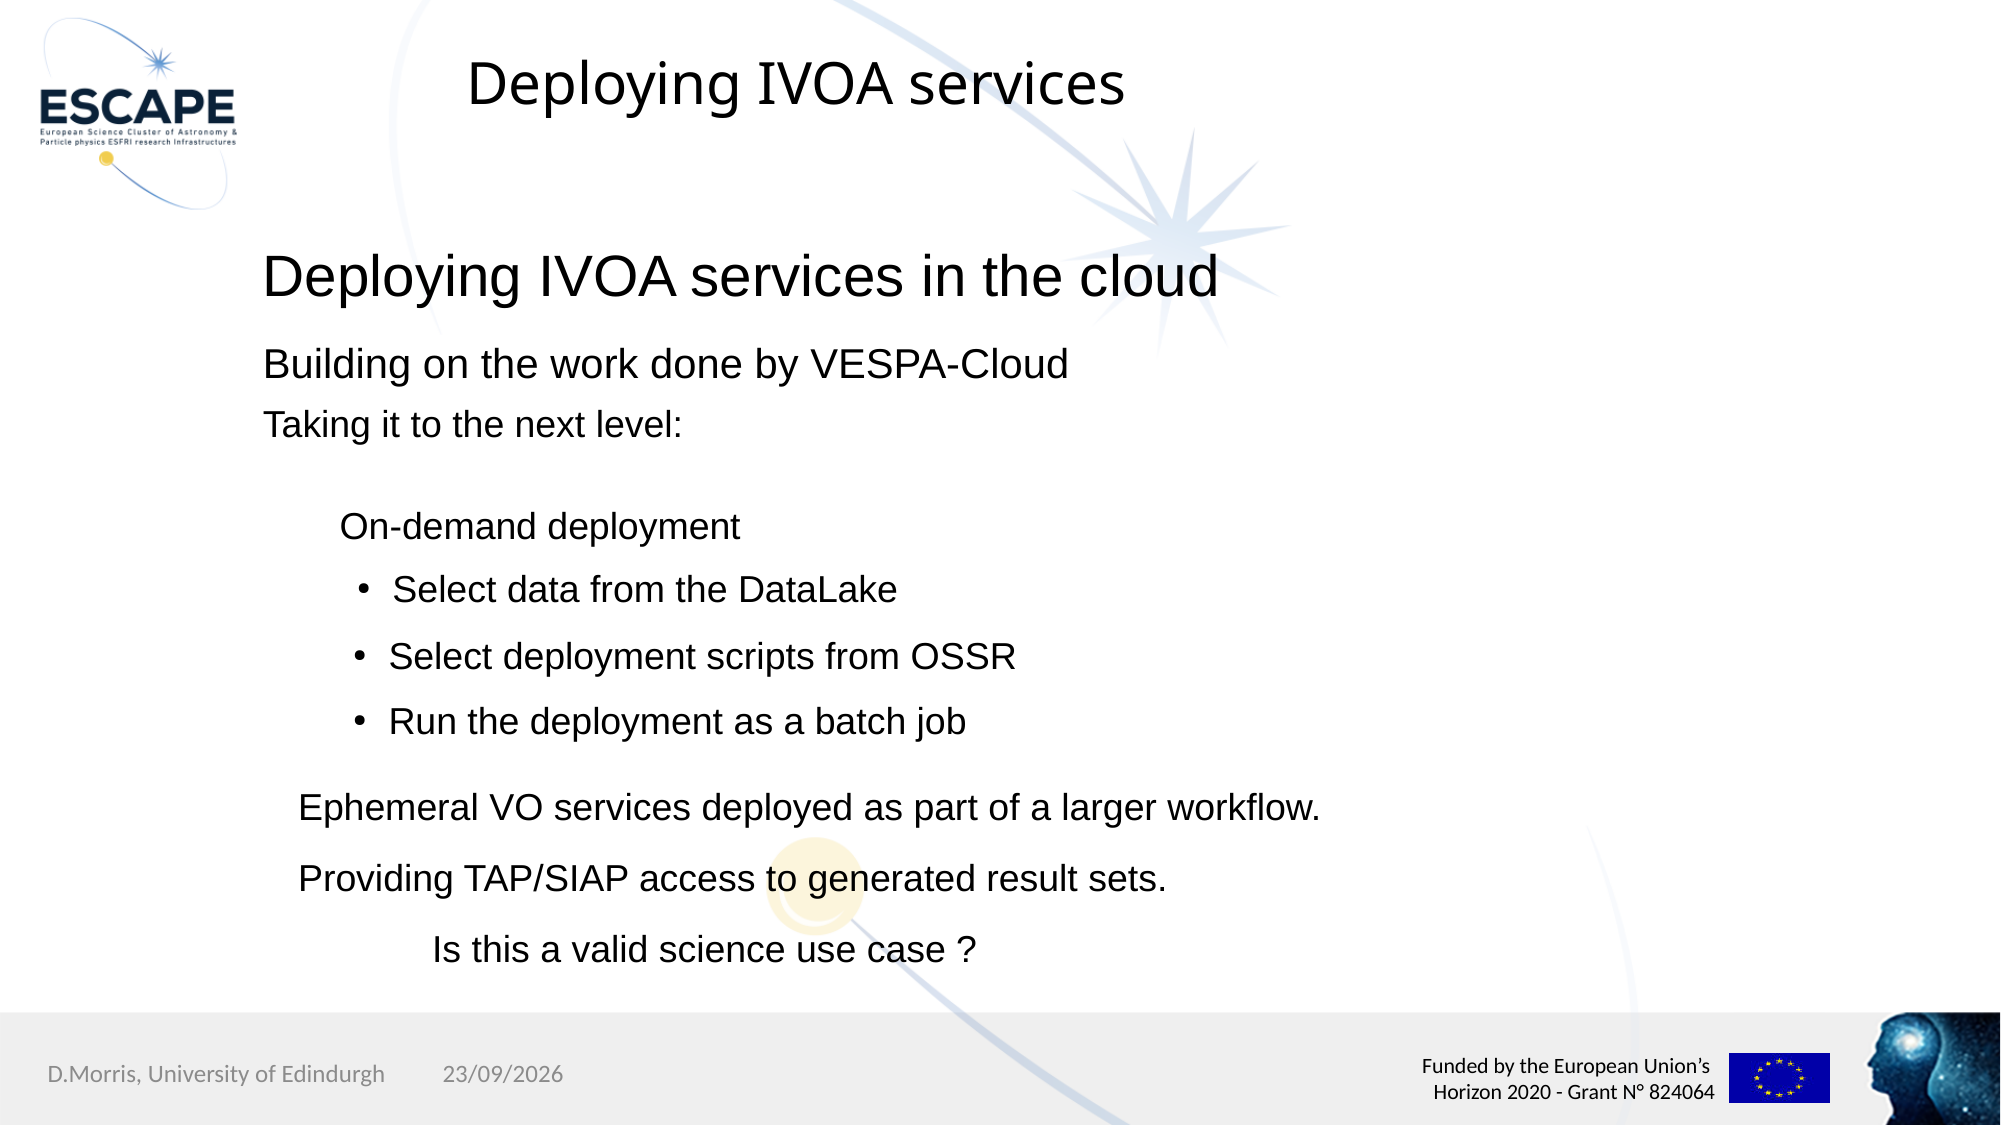

# Deploying IVOA services
Deploying IVOA services in the cloud
Building on the work done by VESPA-Cloud
Taking it to the next level:
On-demand deployment
Select data from the DataLake
Select deployment scripts from OSSR
Run the deployment as a batch job
Ephemeral VO services deployed as part of a larger workflow.
Providing TAP/SIAP access to generated result sets.
Is this a valid science use case ?
D.Morris, University of Edindurgh